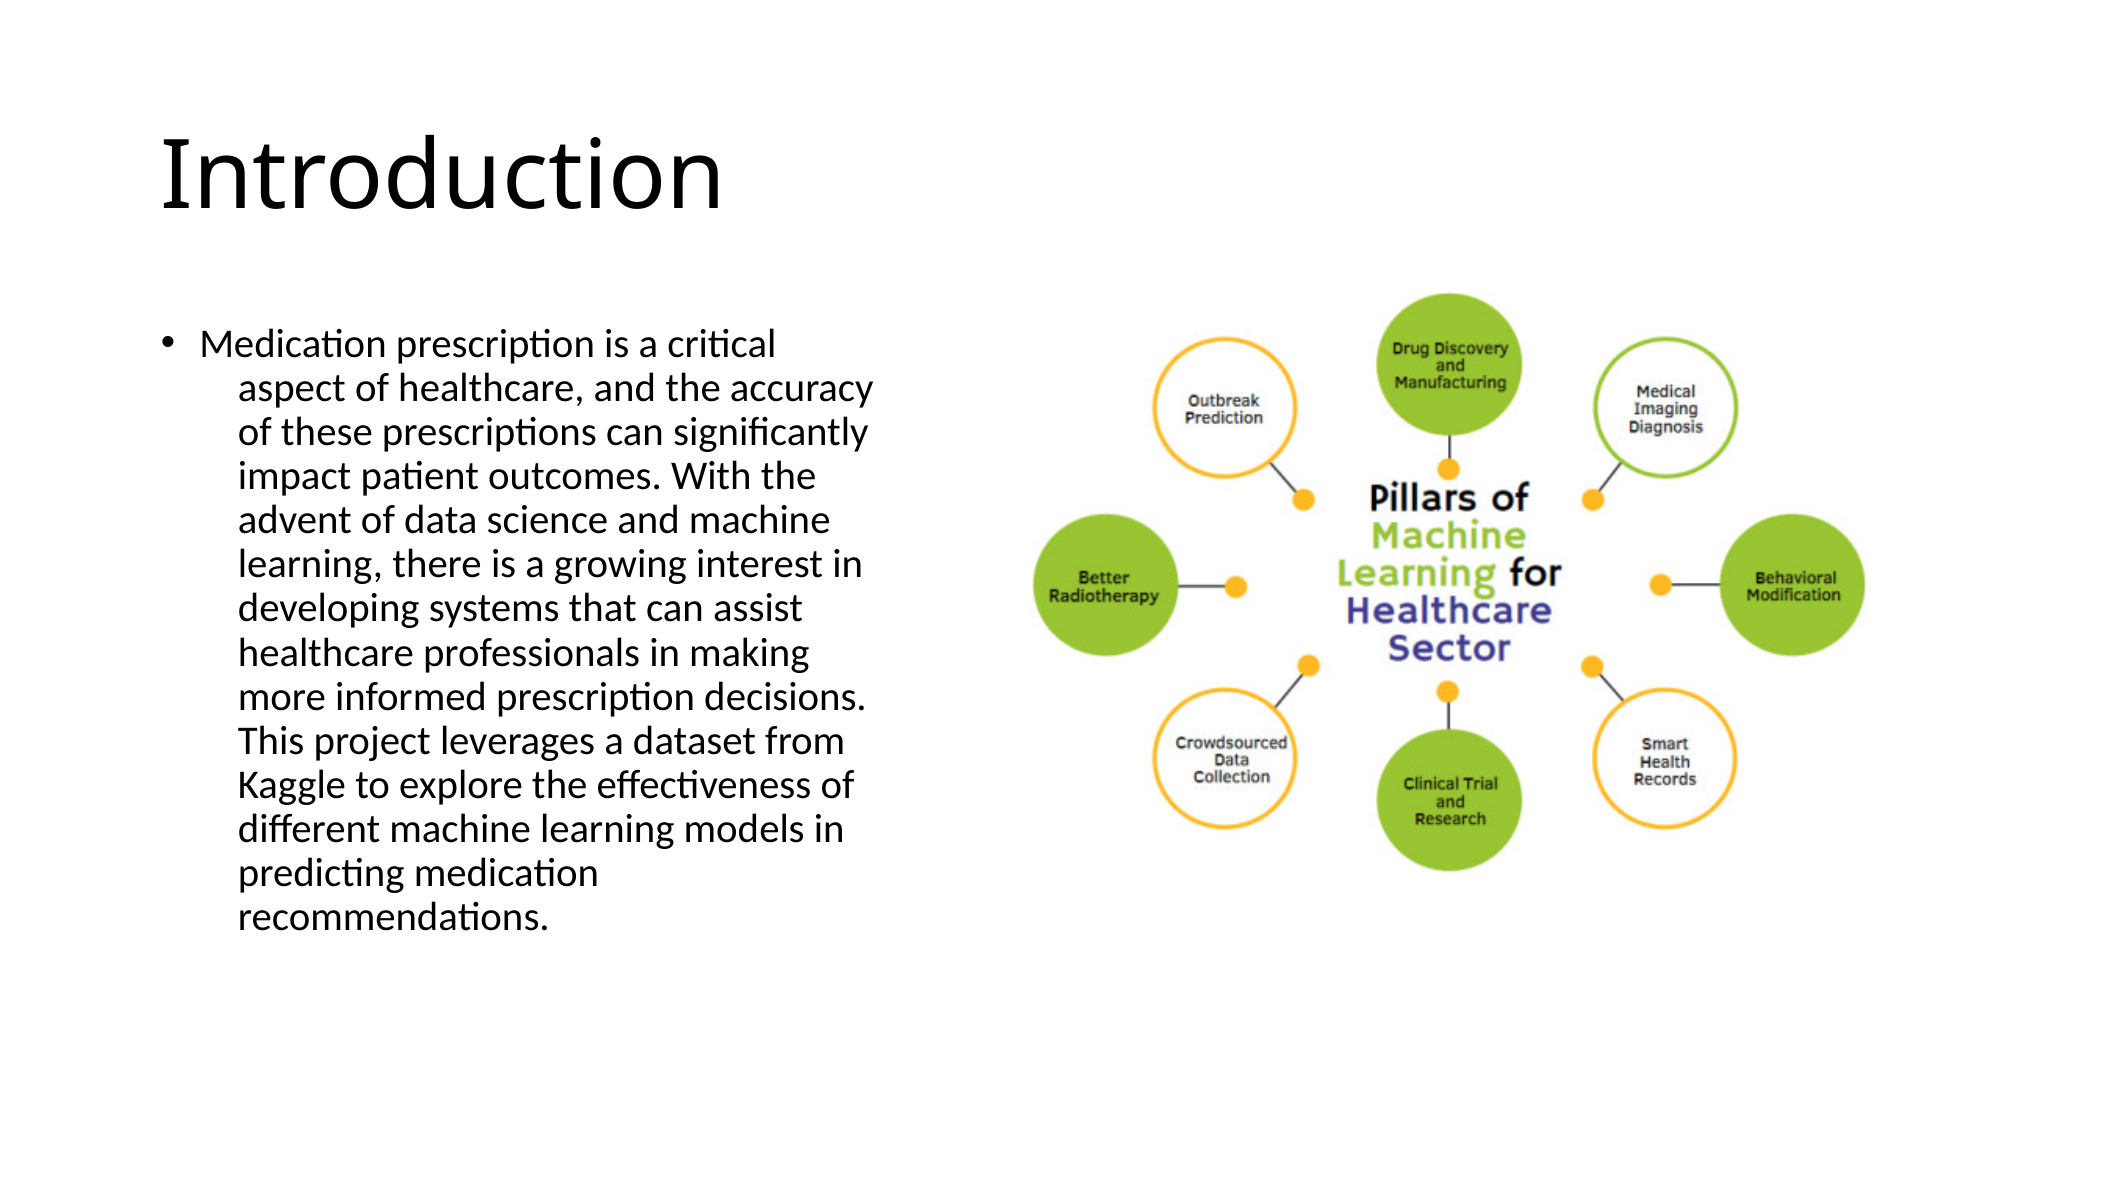

# Introduction
Medication prescription is a critical aspect of healthcare, and the accuracy of these prescriptions can significantly impact patient outcomes. With the advent of data science and machine learning, there is a growing interest in developing systems that can assist healthcare professionals in making more informed prescription decisions. This project leverages a dataset from Kaggle to explore the effectiveness of different machine learning models in predicting medication recommendations.